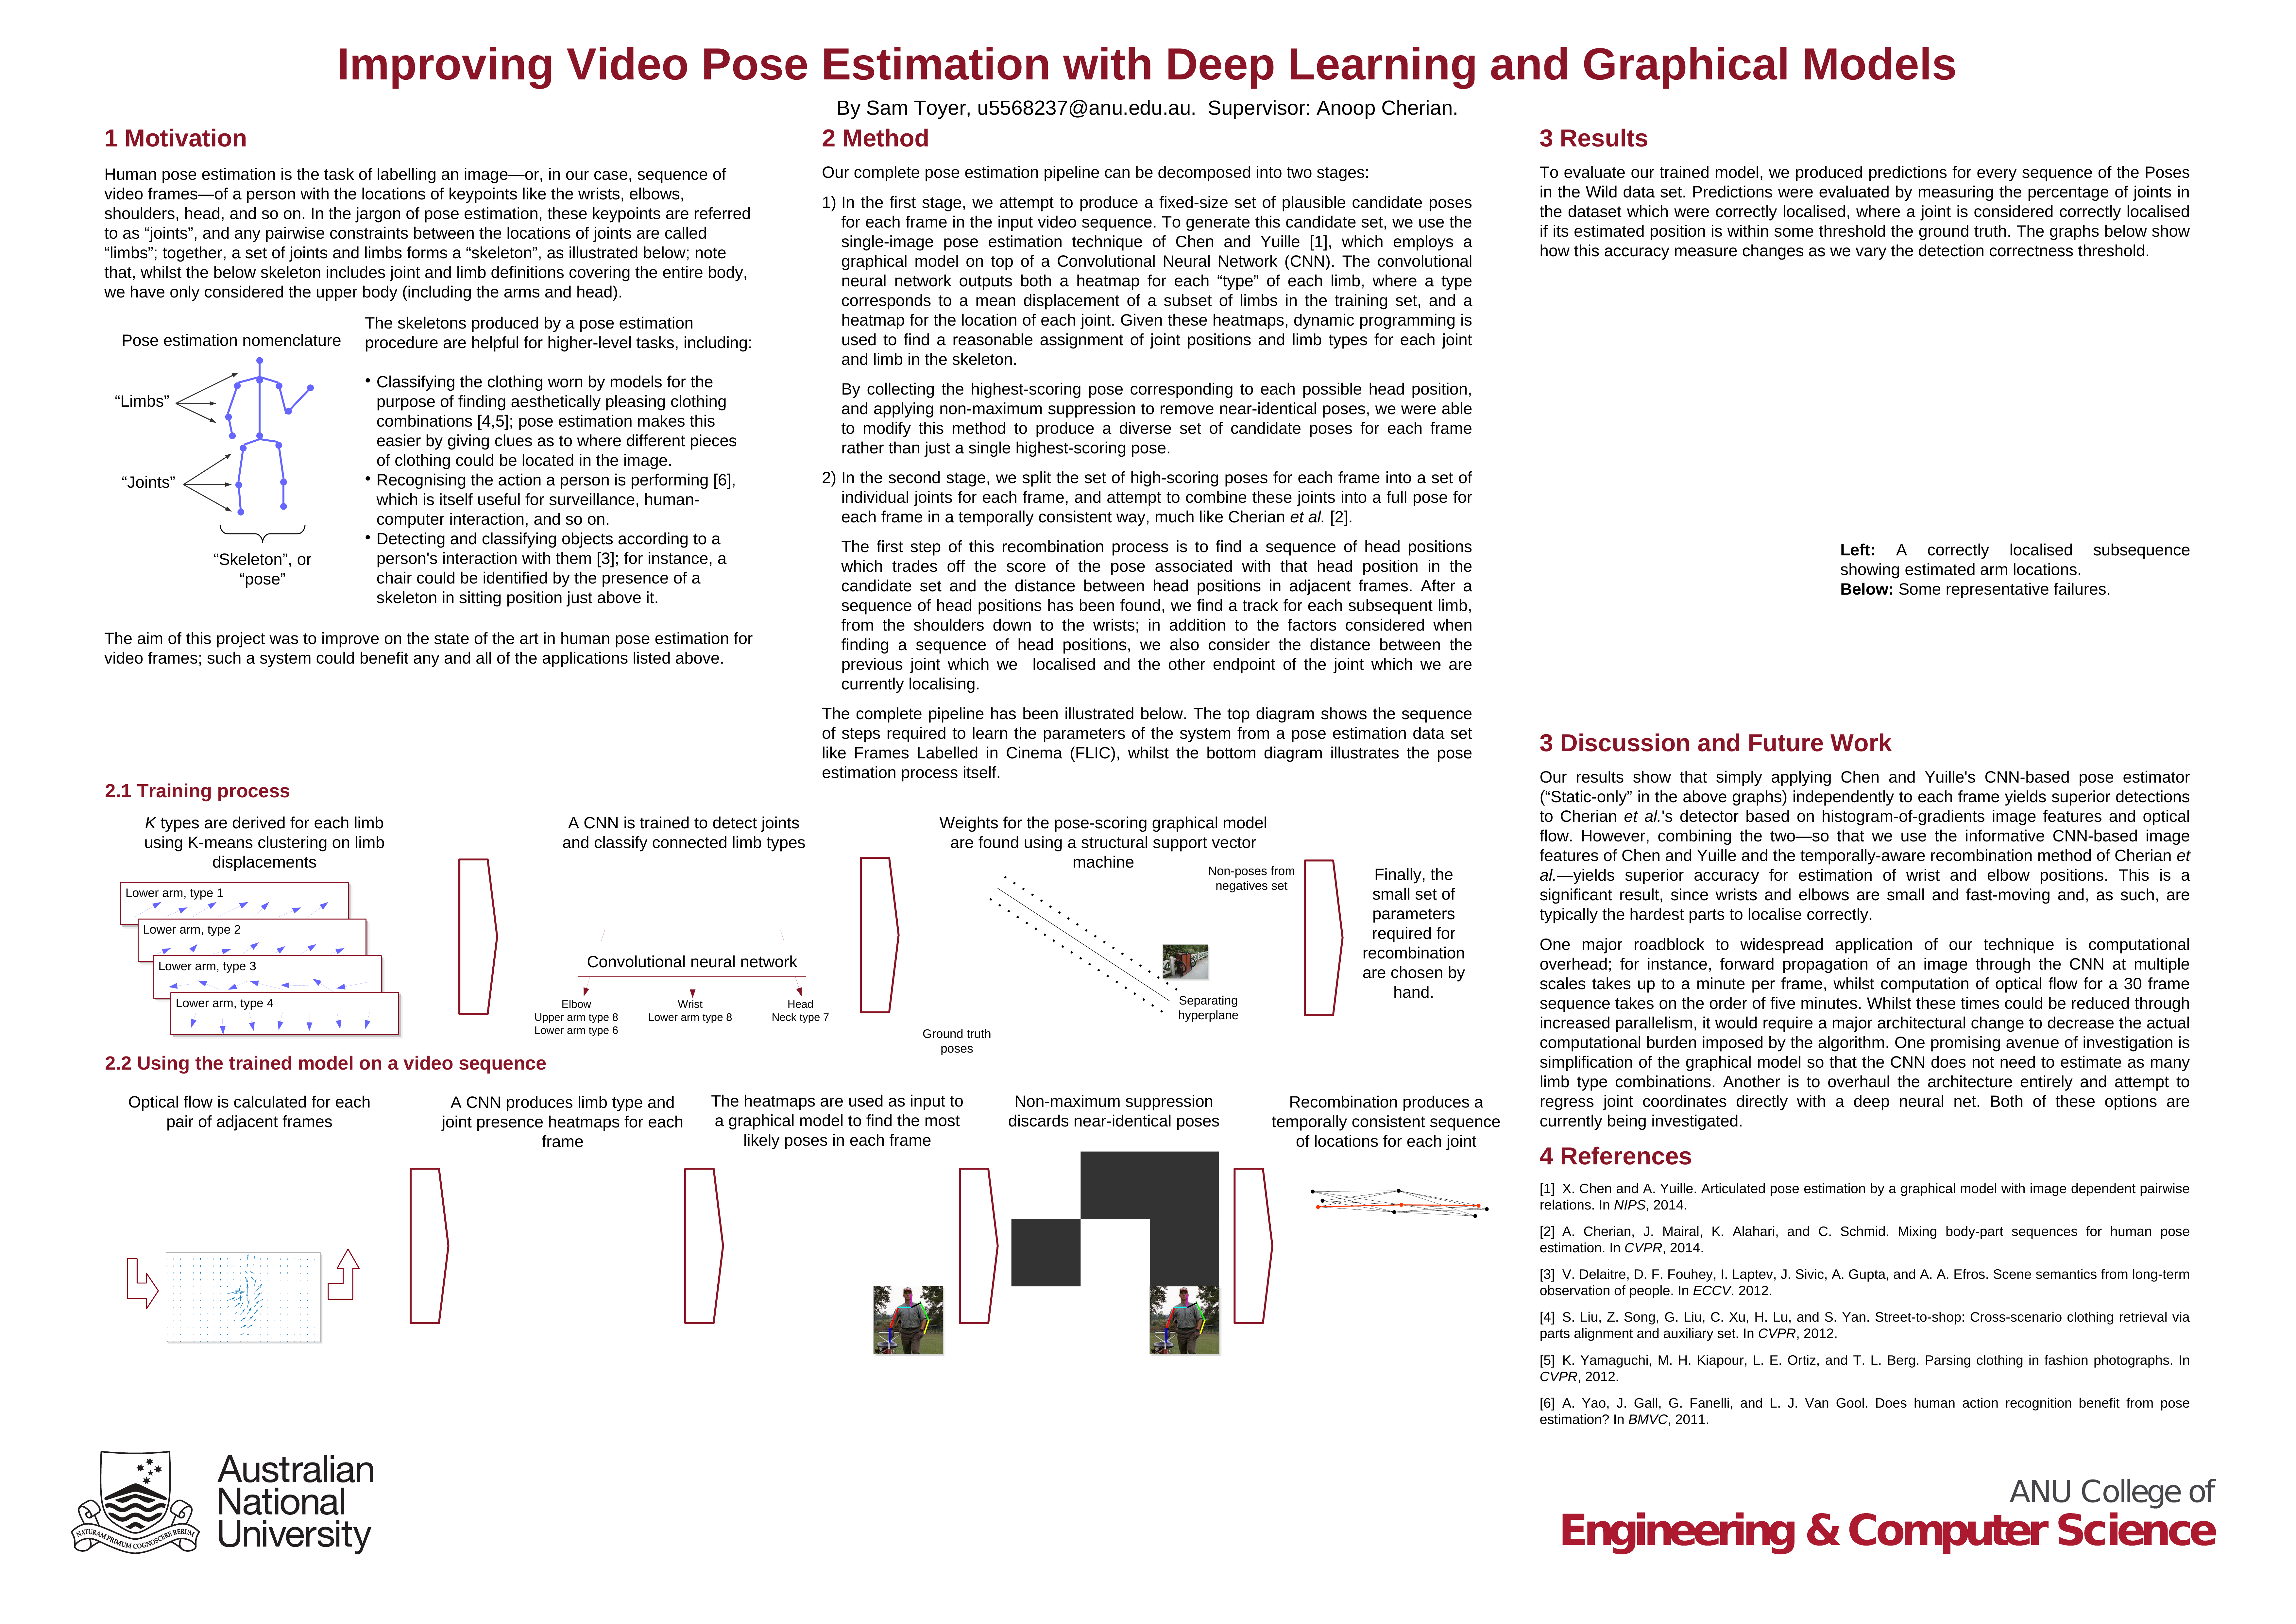

# Improving Video Pose Estimation with Deep Learning and Graphical Models By Sam Toyer, u5568237@anu.edu.au. Supervisor: Anoop Cherian.
1 Motivation
Human pose estimation is the task of labelling an image—or, in our case, sequence of video frames—of a person with the locations of keypoints like the wrists, elbows, shoulders, head, and so on. In the jargon of pose estimation, these keypoints are referred to as “joints”, and any pairwise constraints between the locations of joints are called “limbs”; together, a set of joints and limbs forms a “skeleton”, as illustrated below; note that, whilst the below skeleton includes joint and limb definitions covering the entire body, we have only considered the upper body (including the arms and head).
2 Method
Our complete pose estimation pipeline can be decomposed into two stages:
In the first stage, we attempt to produce a fixed-size set of plausible candidate poses for each frame in the input video sequence. To generate this candidate set, we use the single-image pose estimation technique of Chen and Yuille [1], which employs a graphical model on top of a Convolutional Neural Network (CNN). The convolutional neural network outputs both a heatmap for each “type” of each limb, where a type corresponds to a mean displacement of a subset of limbs in the training set, and a heatmap for the location of each joint. Given these heatmaps, dynamic programming is used to find a reasonable assignment of joint positions and limb types for each joint and limb in the skeleton.
By collecting the highest-scoring pose corresponding to each possible head position, and applying non-maximum suppression to remove near-identical poses, we were able to modify this method to produce a diverse set of candidate poses for each frame rather than just a single highest-scoring pose.
In the second stage, we split the set of high-scoring poses for each frame into a set of individual joints for each frame, and attempt to combine these joints into a full pose for each frame in a temporally consistent way, much like Cherian et al. [2].
The first step of this recombination process is to find a sequence of head positions which trades off the score of the pose associated with that head position in the candidate set and the distance between head positions in adjacent frames. After a sequence of head positions has been found, we find a track for each subsequent limb, from the shoulders down to the wrists; in addition to the factors considered when finding a sequence of head positions, we also consider the distance between the previous joint which we localised and the other endpoint of the joint which we are currently localising.
The complete pipeline has been illustrated below. The top diagram shows the sequence of steps required to learn the parameters of the system from a pose estimation data set like Frames Labelled in Cinema (FLIC), whilst the bottom diagram illustrates the pose estimation process itself.
3 Results
To evaluate our trained model, we produced predictions for every sequence of the Poses in the Wild data set. Predictions were evaluated by measuring the percentage of joints in the dataset which were correctly localised, where a joint is considered correctly localised if its estimated position is within some threshold the ground truth. The graphs below show how this accuracy measure changes as we vary the detection correctness threshold.
The skeletons produced by a pose estimation procedure are helpful for higher-level tasks, including:
Classifying the clothing worn by models for the purpose of finding aesthetically pleasing clothing combinations [4,5]; pose estimation makes this easier by giving clues as to where different pieces of clothing could be located in the image.
Recognising the action a person is performing [6], which is itself useful for surveillance, human-computer interaction, and so on.
Detecting and classifying objects according to a person's interaction with them [3]; for instance, a chair could be identified by the presence of a skeleton in sitting position just above it.
Pose estimation nomenclature
“Limbs”
“Joints”
“Skeleton”, or “pose”
Left: A correctly localised subsequence showing estimated arm locations.
Below: Some representative failures.
The aim of this project was to improve on the state of the art in human pose estimation for video frames; such a system could benefit any and all of the applications listed above.
3 Discussion and Future Work
Our results show that simply applying Chen and Yuille's CNN-based pose estimator (“Static-only” in the above graphs) independently to each frame yields superior detections to Cherian et al.'s detector based on histogram-of-gradients image features and optical flow. However, combining the two—so that we use the informative CNN-based image features of Chen and Yuille and the temporally-aware recombination method of Cherian et al.—yields superior accuracy for estimation of wrist and elbow positions. This is a significant result, since wrists and elbows are small and fast-moving and, as such, are typically the hardest parts to localise correctly.
One major roadblock to widespread application of our technique is computational overhead; for instance, forward propagation of an image through the CNN at multiple scales takes up to a minute per frame, whilst computation of optical flow for a 30 frame sequence takes on the order of five minutes. Whilst these times could be reduced through increased parallelism, it would require a major architectural change to decrease the actual computational burden imposed by the algorithm. One promising avenue of investigation is simplification of the graphical model so that the CNN does not need to estimate as many limb type combinations. Another is to overhaul the architecture entirely and attempt to regress joint coordinates directly with a deep neural net. Both of these options are currently being investigated.
4 References
X. Chen and A. Yuille. Articulated pose estimation by a graphical model with image dependent pairwise relations. In NIPS, 2014.
A. Cherian, J. Mairal, K. Alahari, and C. Schmid. Mixing body-part sequences for human pose estimation. In CVPR, 2014.
V. Delaitre, D. F. Fouhey, I. Laptev, J. Sivic, A. Gupta, and A. A. Efros. Scene semantics from long-term observation of people. In ECCV. 2012.
S. Liu, Z. Song, G. Liu, C. Xu, H. Lu, and S. Yan. Street-to-shop: Cross-scenario clothing retrieval via parts alignment and auxiliary set. In CVPR, 2012.
K. Yamaguchi, M. H. Kiapour, L. E. Ortiz, and T. L. Berg. Parsing clothing in fashion photographs. In CVPR, 2012.
A. Yao, J. Gall, G. Fanelli, and L. J. Van Gool. Does human action recognition benefit from pose estimation? In BMVC, 2011.
2.1 Training process
K types are derived for each limb using K-means clustering on limb displacements
A CNN is trained to detect joints and classify connected limb types
Weights for the pose-scoring graphical model are found using a structural support vector machine
Non-poses from negatives set
Finally, the small set of parameters required for recombination are chosen by hand.
Lower arm, type 1
Lower arm, type 2
Convolutional neural network
Lower arm, type 3
Separating
hyperplane
Lower arm, type 4
Elbow
Upper arm type 8
Lower arm type 6
Wrist
Lower arm type 8
Head
Neck type 7
Ground truth poses
2.2 Using the trained model on a video sequence
The heatmaps are used as input to a graphical model to find the most likely poses in each frame
Non-maximum suppression discards near-identical poses
Optical flow is calculated for each pair of adjacent frames
Recombination produces a temporally consistent sequence of locations for each joint
A CNN produces limb type and joint presence heatmaps for each frame